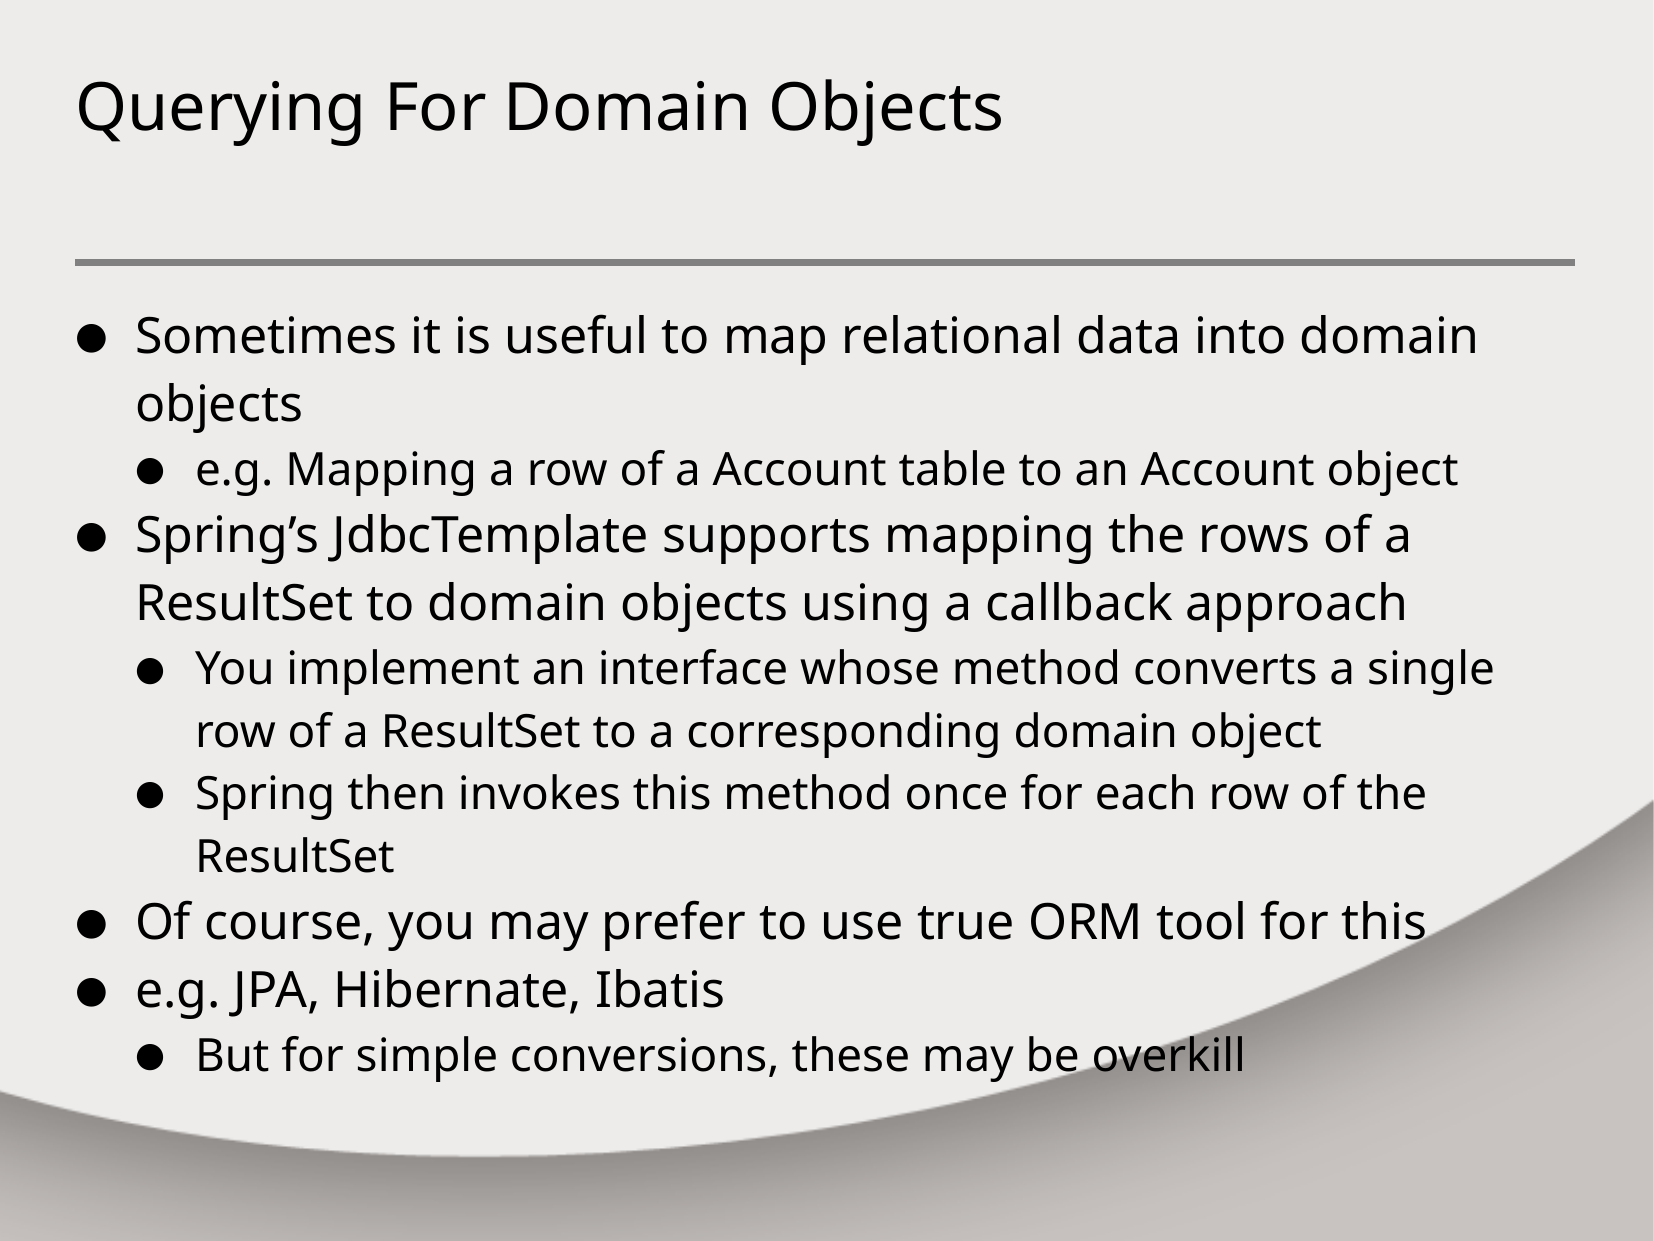

# Querying For Domain Objects
Sometimes it is useful to map relational data into domain objects
e.g. Mapping a row of a Account table to an Account object
Spring’s JdbcTemplate supports mapping the rows of a ResultSet to domain objects using a callback approach
You implement an interface whose method converts a single row of a ResultSet to a corresponding domain object
Spring then invokes this method once for each row of the ResultSet
Of course, you may prefer to use true ORM tool for this
e.g. JPA, Hibernate, Ibatis
But for simple conversions, these may be overkill